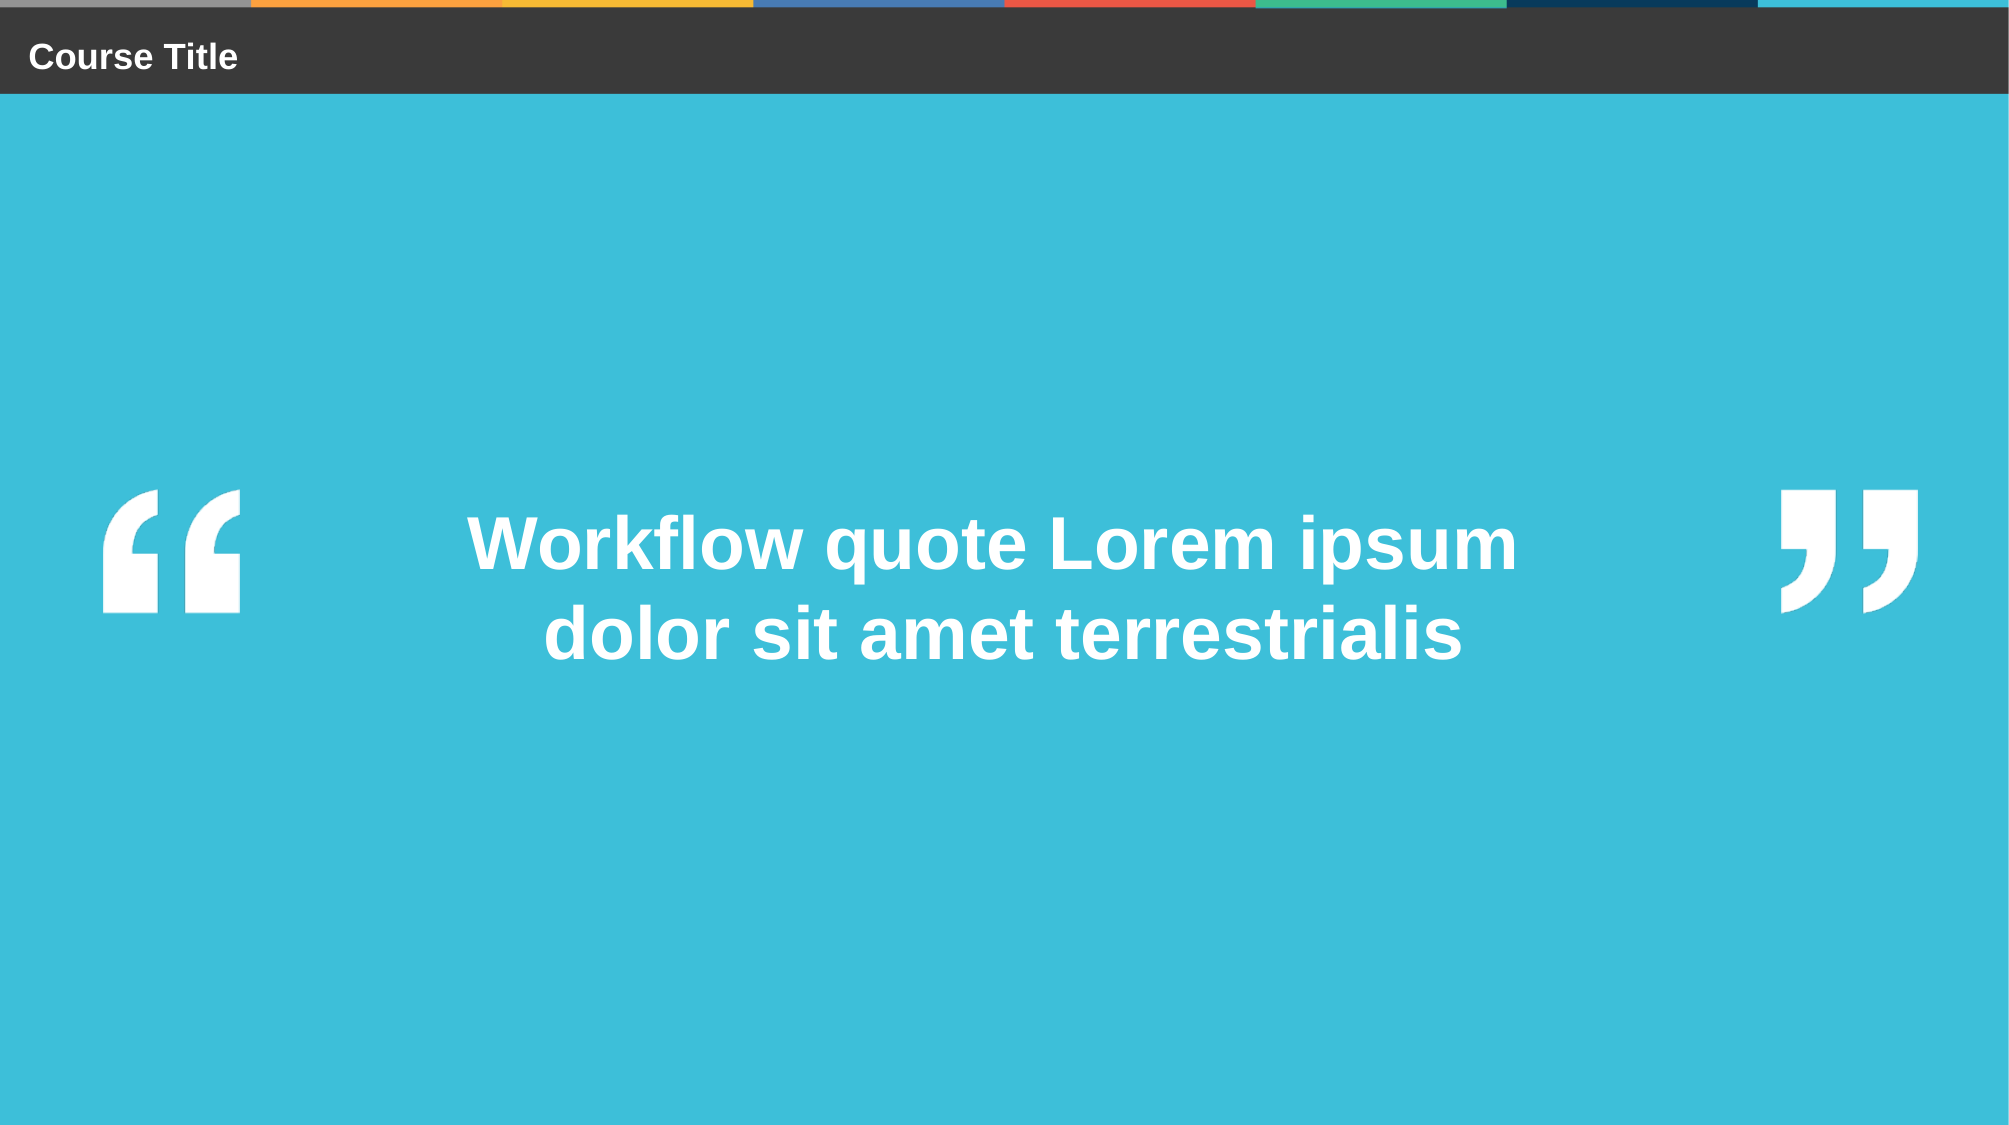

Course Title
Workflow quote Lorem ipsum
dolor sit amet terrestrialis